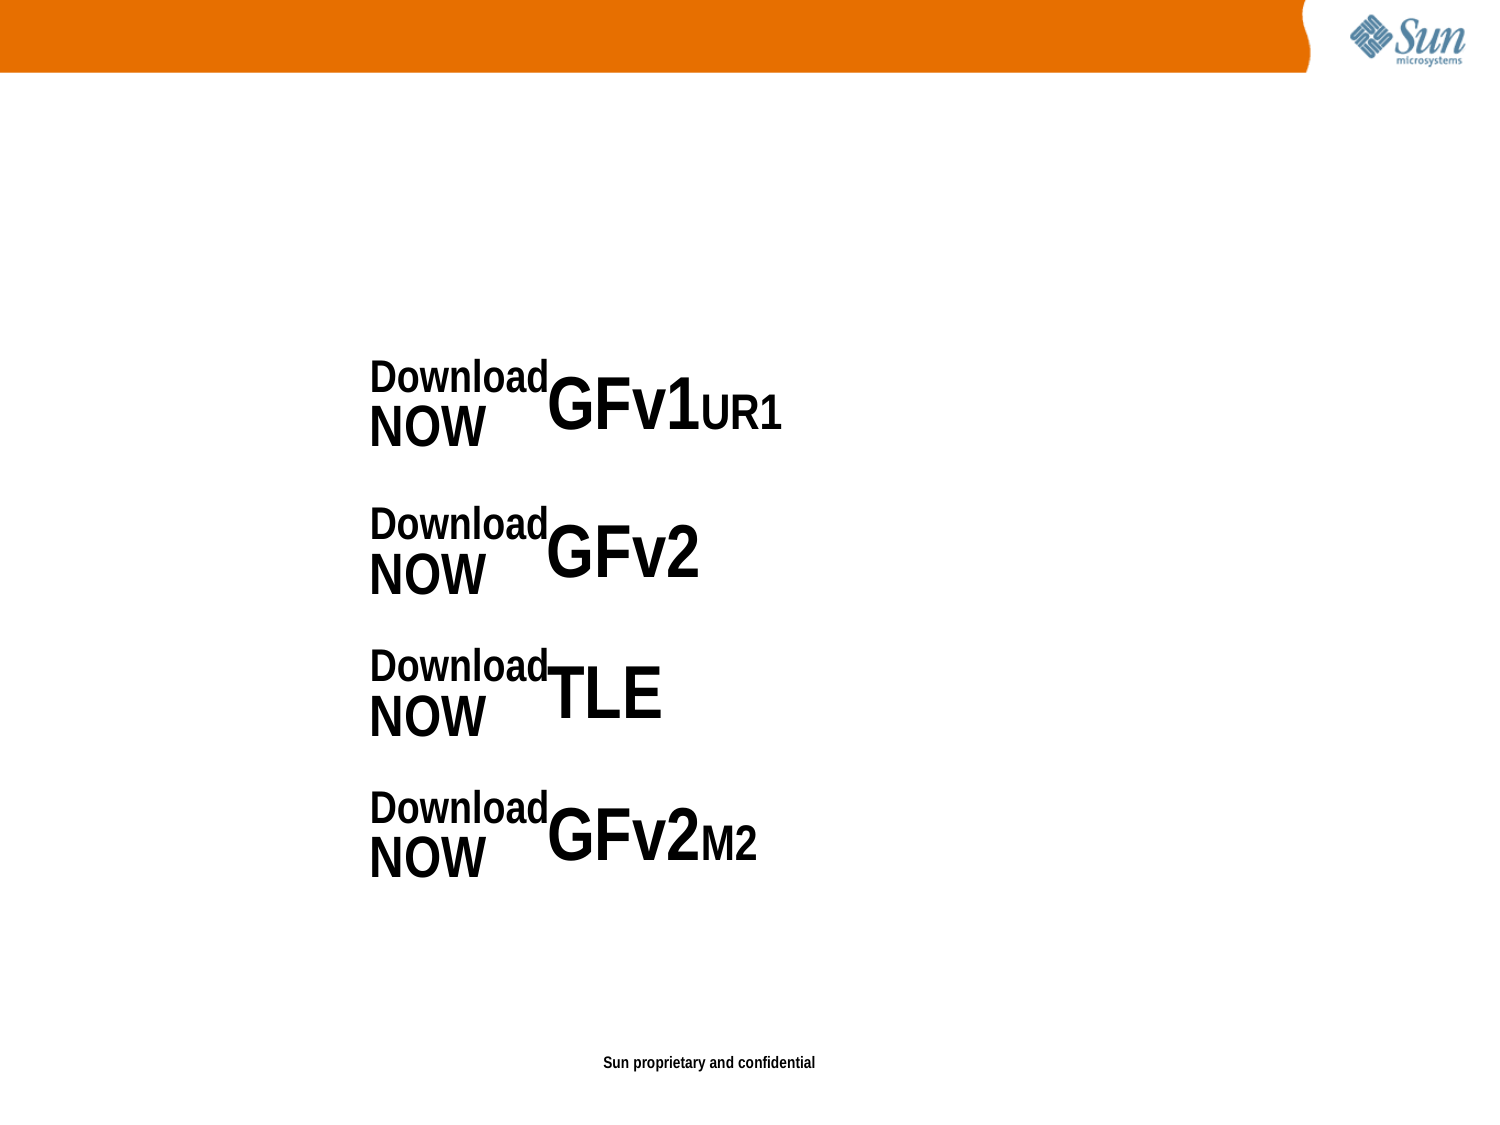

Download
NOW
GFv1UR1
Download
NOW
GFv2
Download
NOW
TLE
Download
NOW
GFv2M2